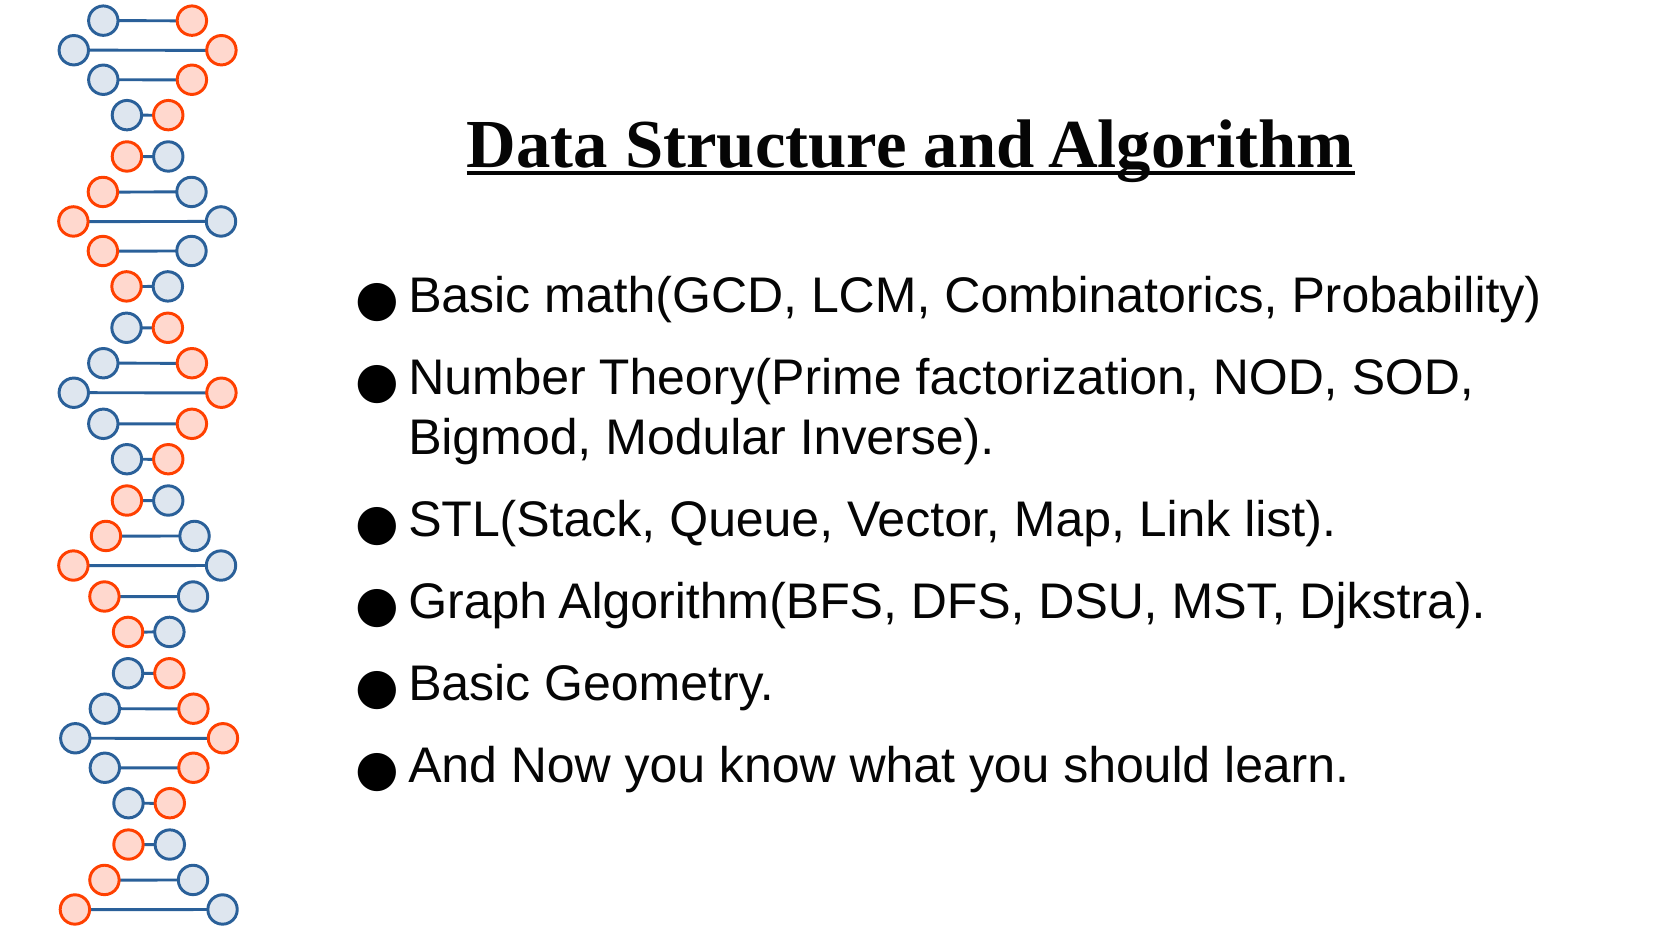

Data Structure and Algorithm
Basic math(GCD, LCM, Combinatorics, Probability)
Number Theory(Prime factorization, NOD, SOD, Bigmod, Modular Inverse).
STL(Stack, Queue, Vector, Map, Link list).
Graph Algorithm(BFS, DFS, DSU, MST, Djkstra).
Basic Geometry.
And Now you know what you should learn.